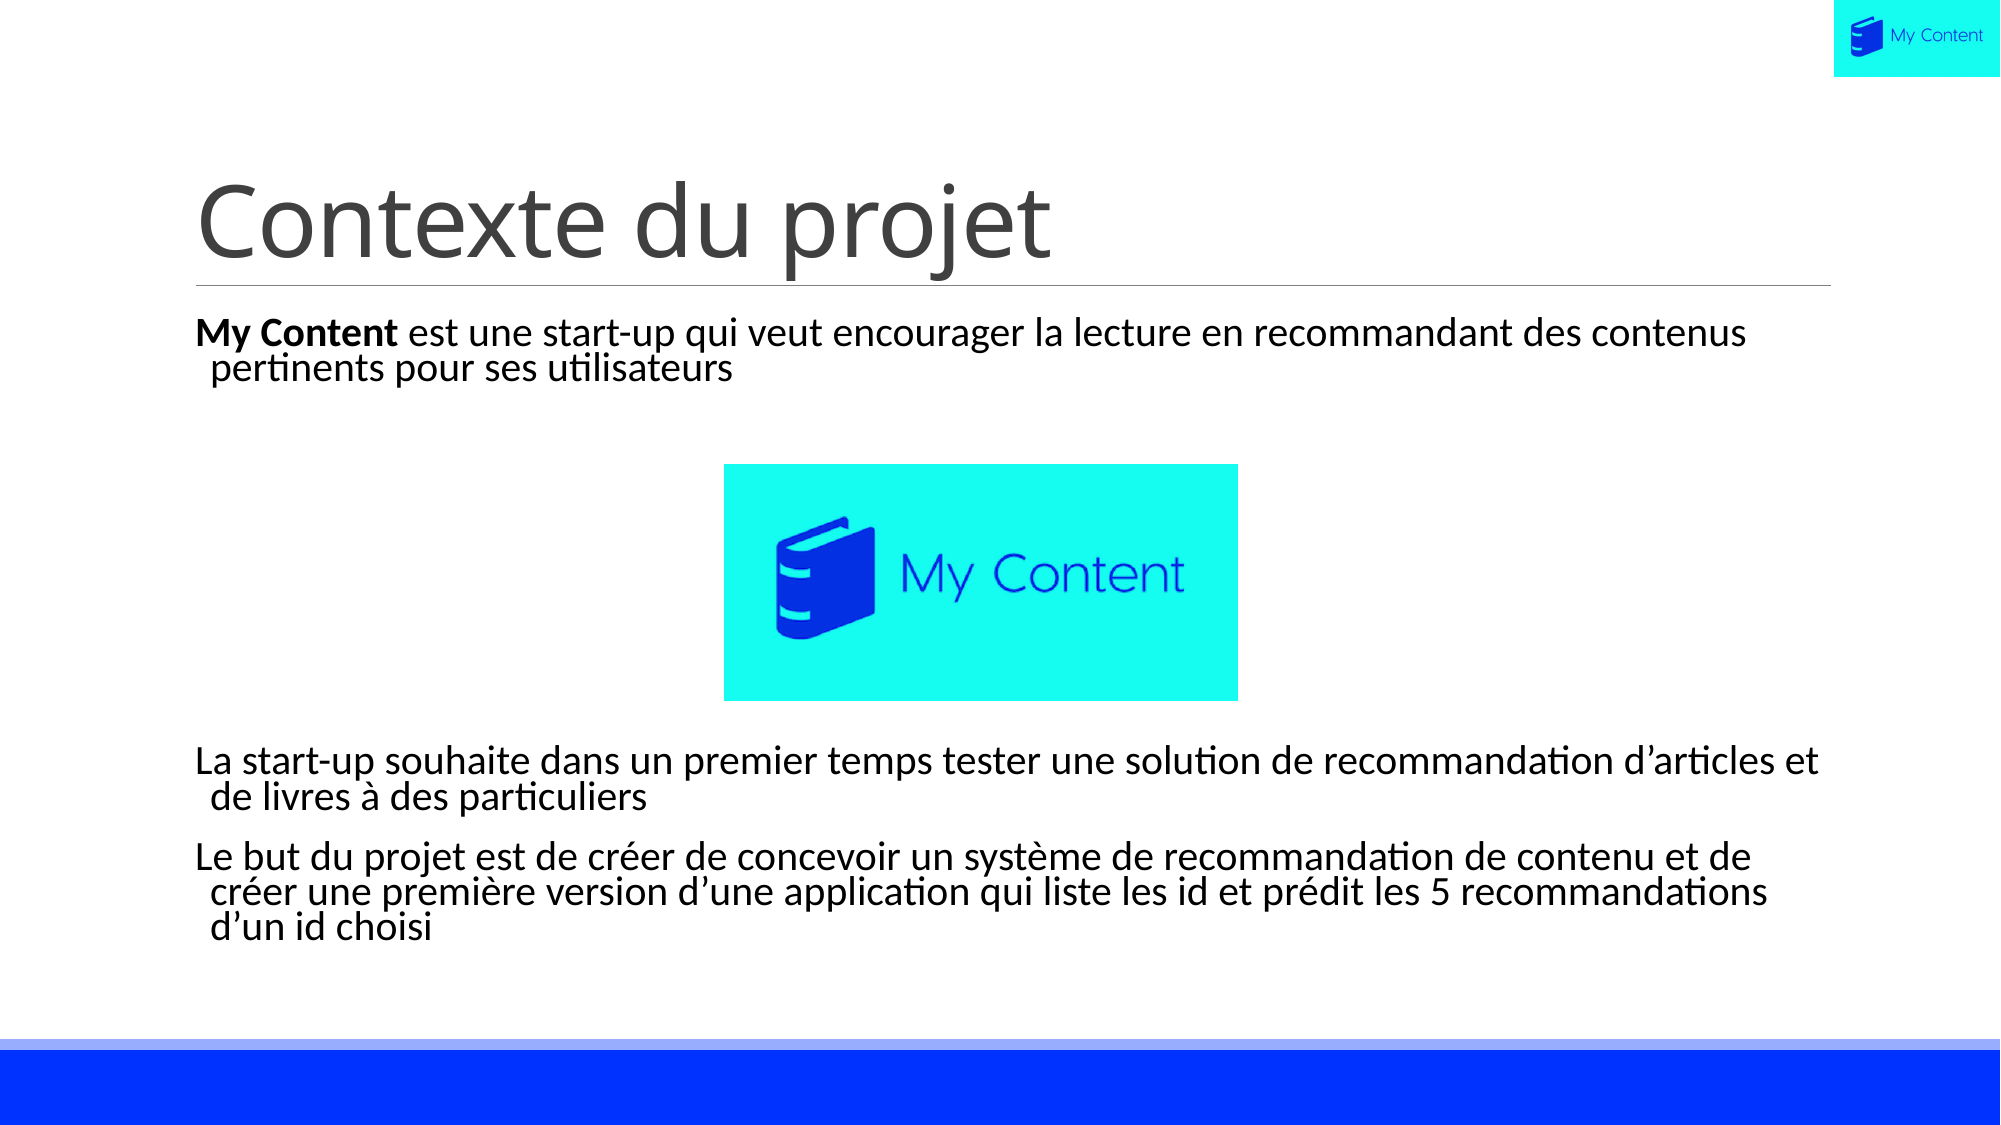

# Contexte du projet
My Content est une start-up qui veut encourager la lecture en recommandant des contenus pertinents pour ses utilisateurs
La start-up souhaite dans un premier temps tester une solution de recommandation d’articles et de livres à des particuliers
Le but du projet est de créer de concevoir un système de recommandation de contenu et de créer une première version d’une application qui liste les id et prédit les 5 recommandations d’un id choisi